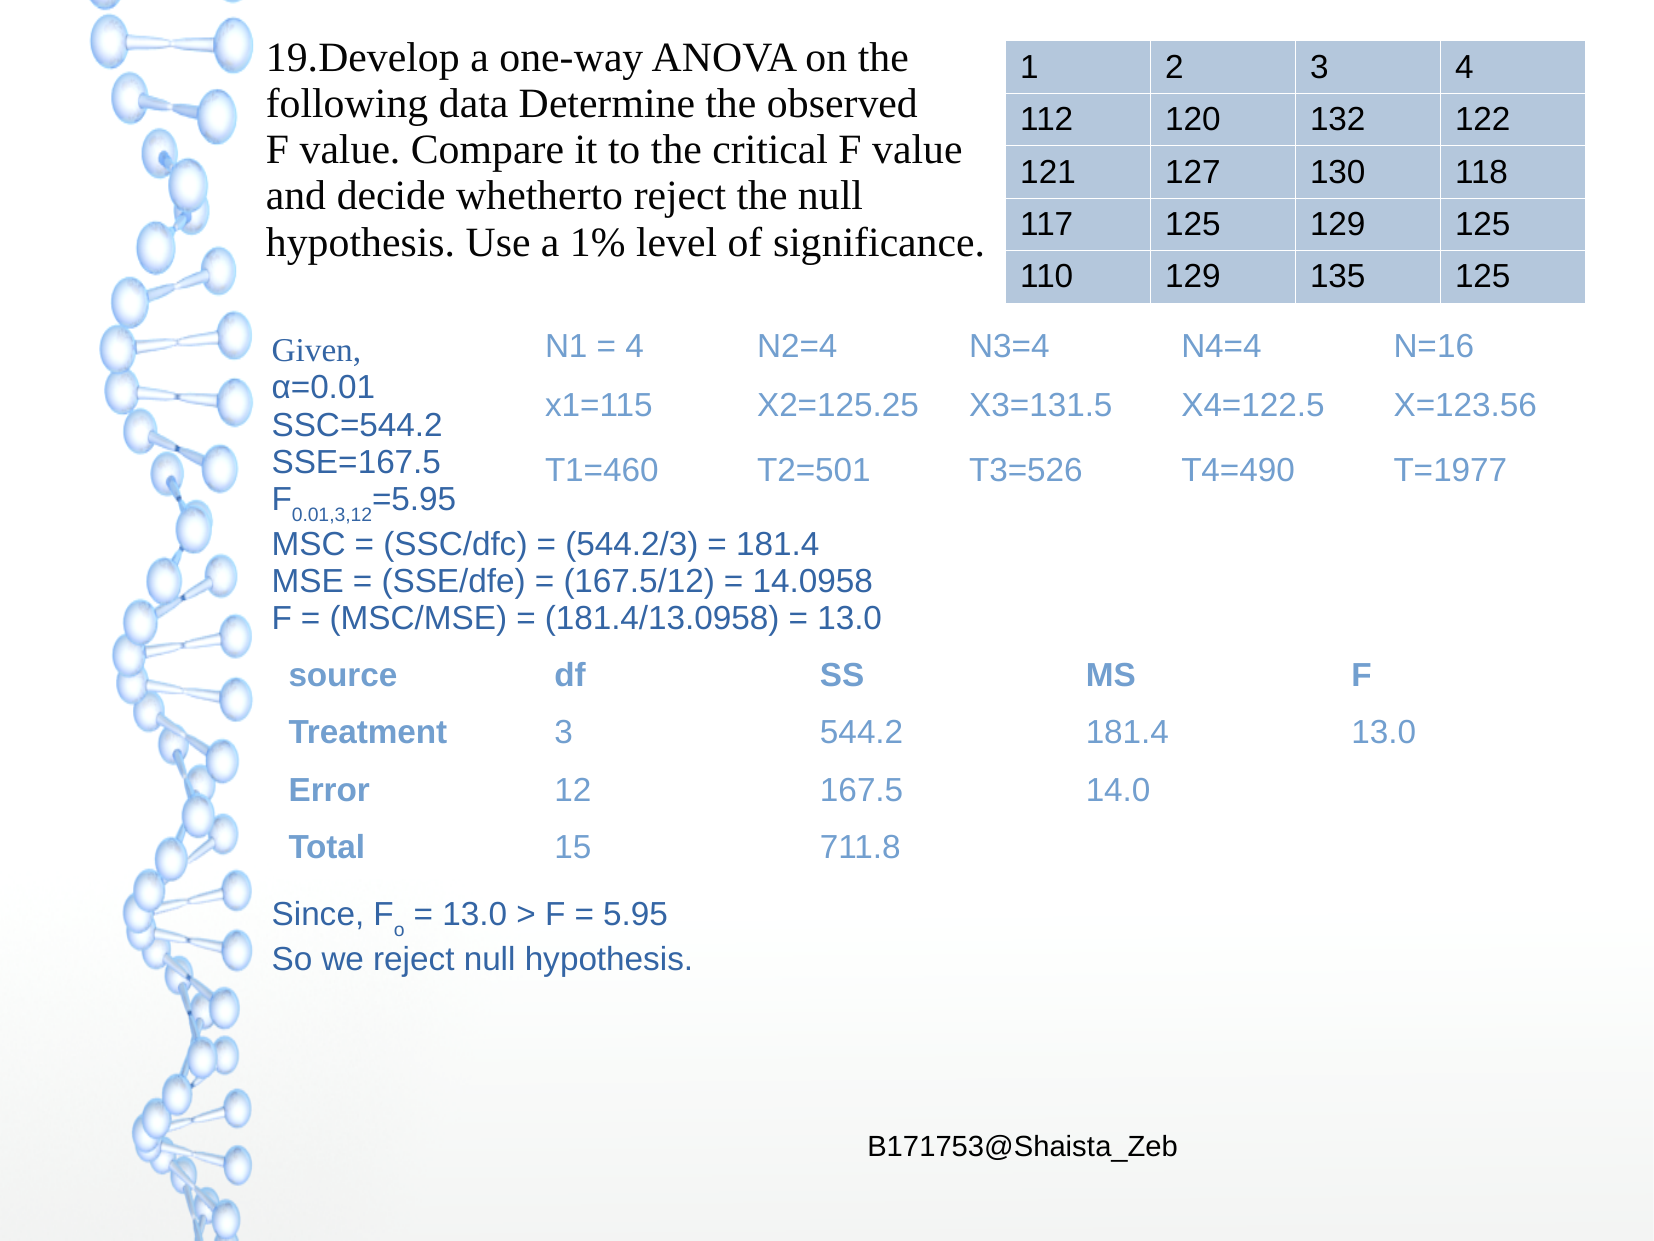

# 19.Develop a one-way ANOVA on the following data Determine the observed F value. Compare it to the critical F value and decide whetherto reject the null hypothesis. Use a 1% level of significance.
| 1 | 2 | 3 | 4 |
| --- | --- | --- | --- |
| 112 | 120 | 132 | 122 |
| 121 | 127 | 130 | 118 |
| 117 | 125 | 129 | 125 |
| 110 | 129 | 135 | 125 |
| N1 = 4 | N2=4 | N3=4 | N4=4 | N=16 |
| --- | --- | --- | --- | --- |
| x1=115 | X2=125.25 | X3=131.5 | X4=122.5 | X=123.56 |
| T1=460 | T2=501 | T3=526 | T4=490 | T=1977 |
Given,
α=0.01
SSC=544.2
SSE=167.5
F0.01,3,12=5.95
MSC = (SSC/dfc) = (544.2/3) = 181.4
MSE = (SSE/dfe) = (167.5/12) = 14.0958
F = (MSC/MSE) = (181.4/13.0958) = 13.0
Since, Fo = 13.0 > F = 5.95
So we reject null hypothesis.
| source | df | SS | MS | F |
| --- | --- | --- | --- | --- |
| Treatment | 3 | 544.2 | 181.4 | 13.0 |
| Error | 12 | 167.5 | 14.0 | |
| Total | 15 | 711.8 | | |
B171753@Shaista_Zeb